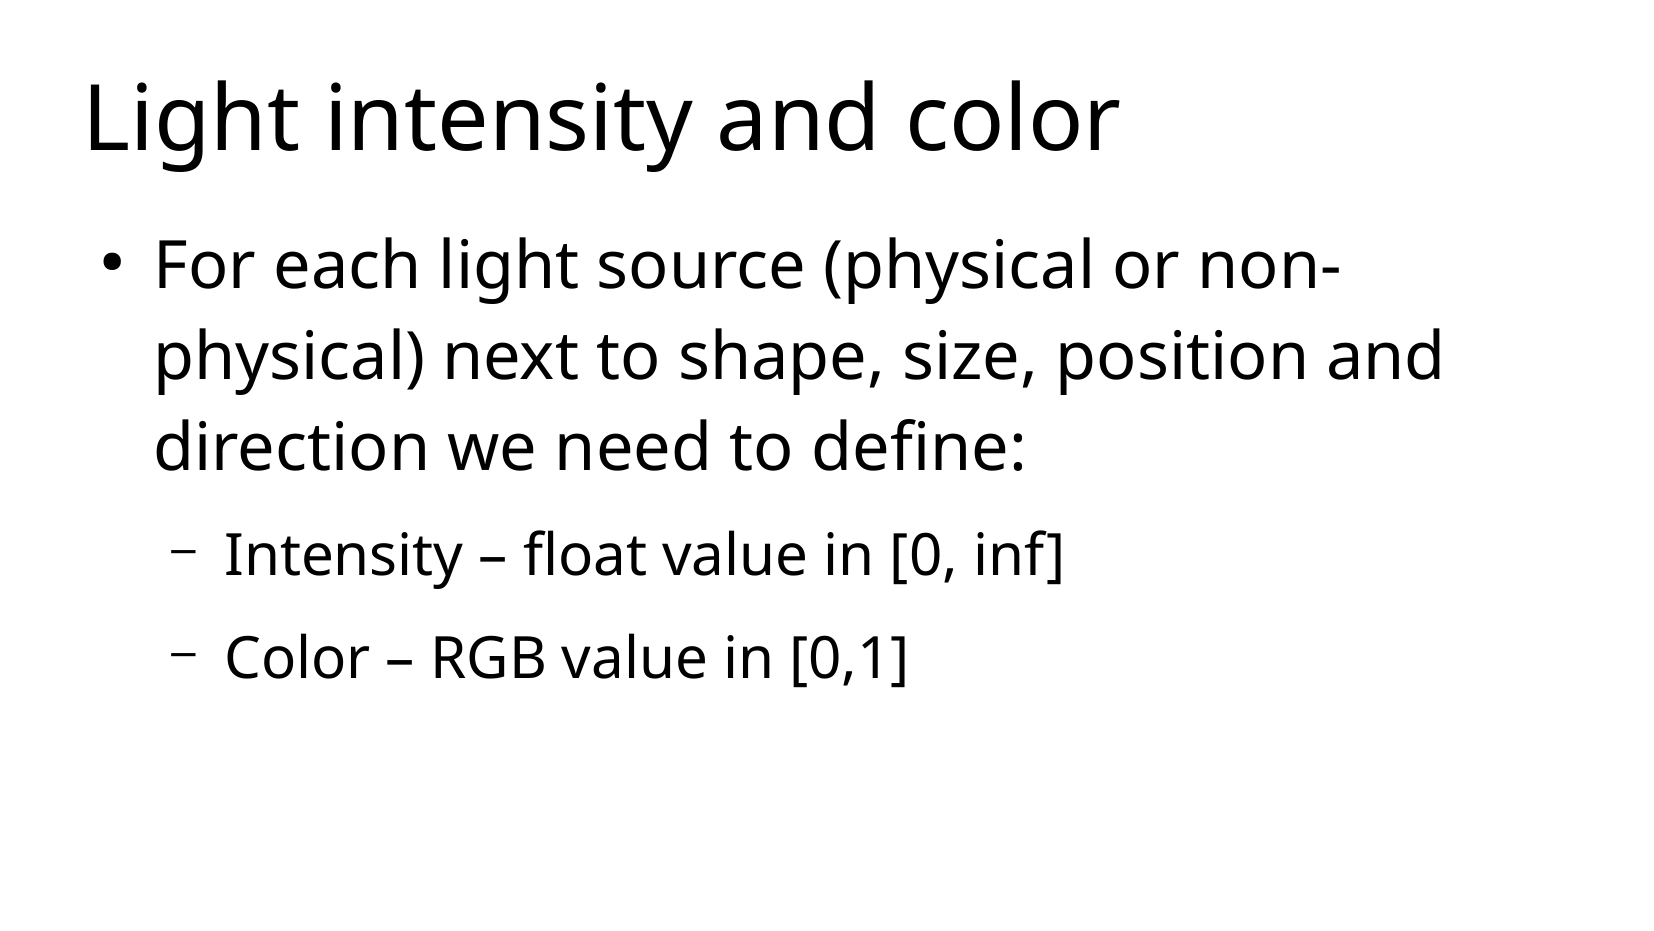

# Light intensity and color
For each light source (physical or non-physical) next to shape, size, position and direction we need to define:
Intensity – float value in [0, inf]
Color – RGB value in [0,1]